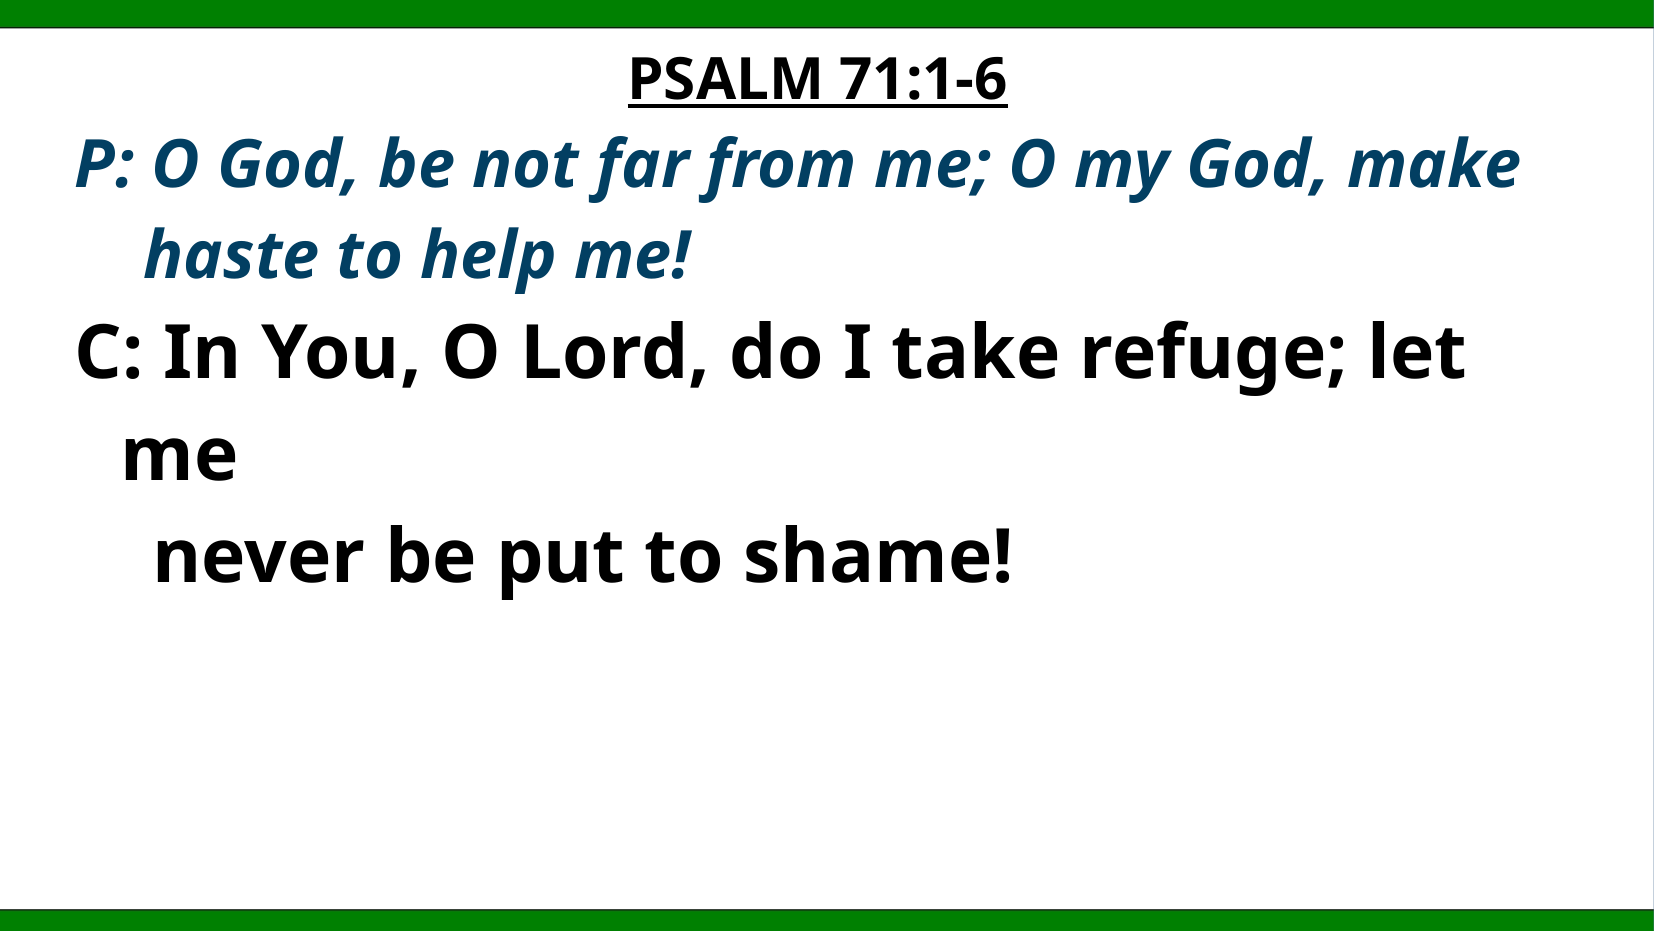

PSALM 71:1-6
P: O God, be not far from me; O my God, make
 haste to help me!
C: In You, O Lord, do I take refuge; let me
 never be put to shame!